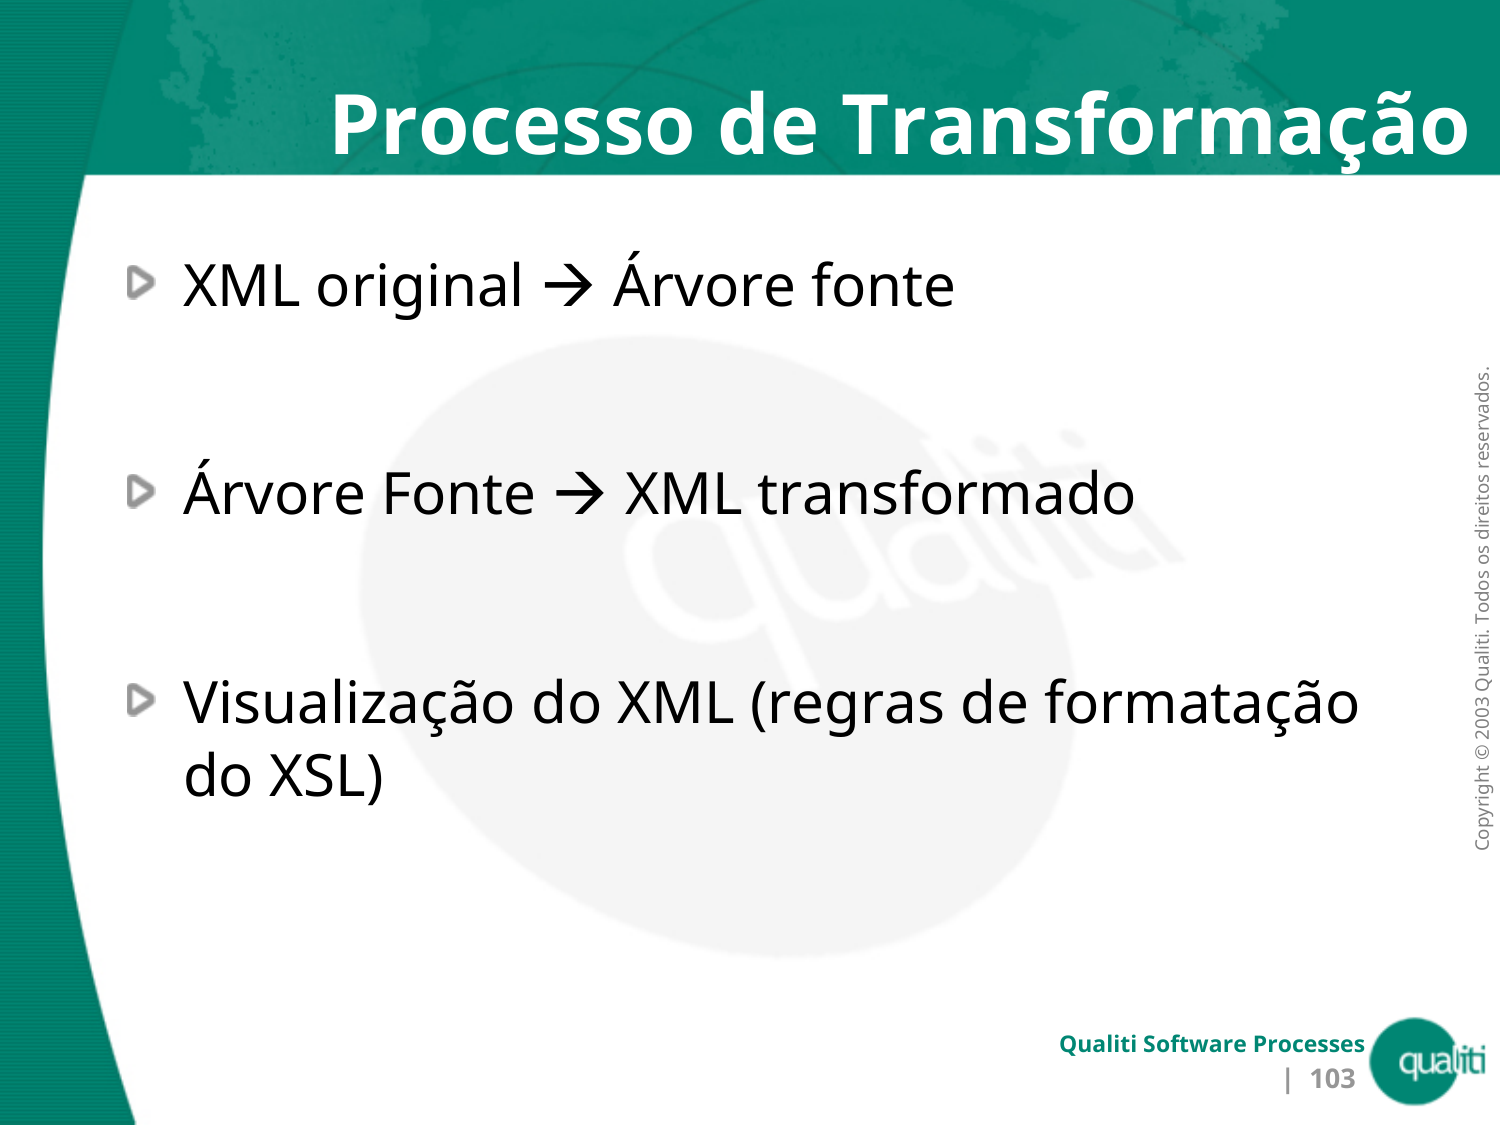

# Processo de Transformação
XML original  Árvore fonte
Árvore Fonte  XML transformado
Visualização do XML (regras de formatação do XSL)